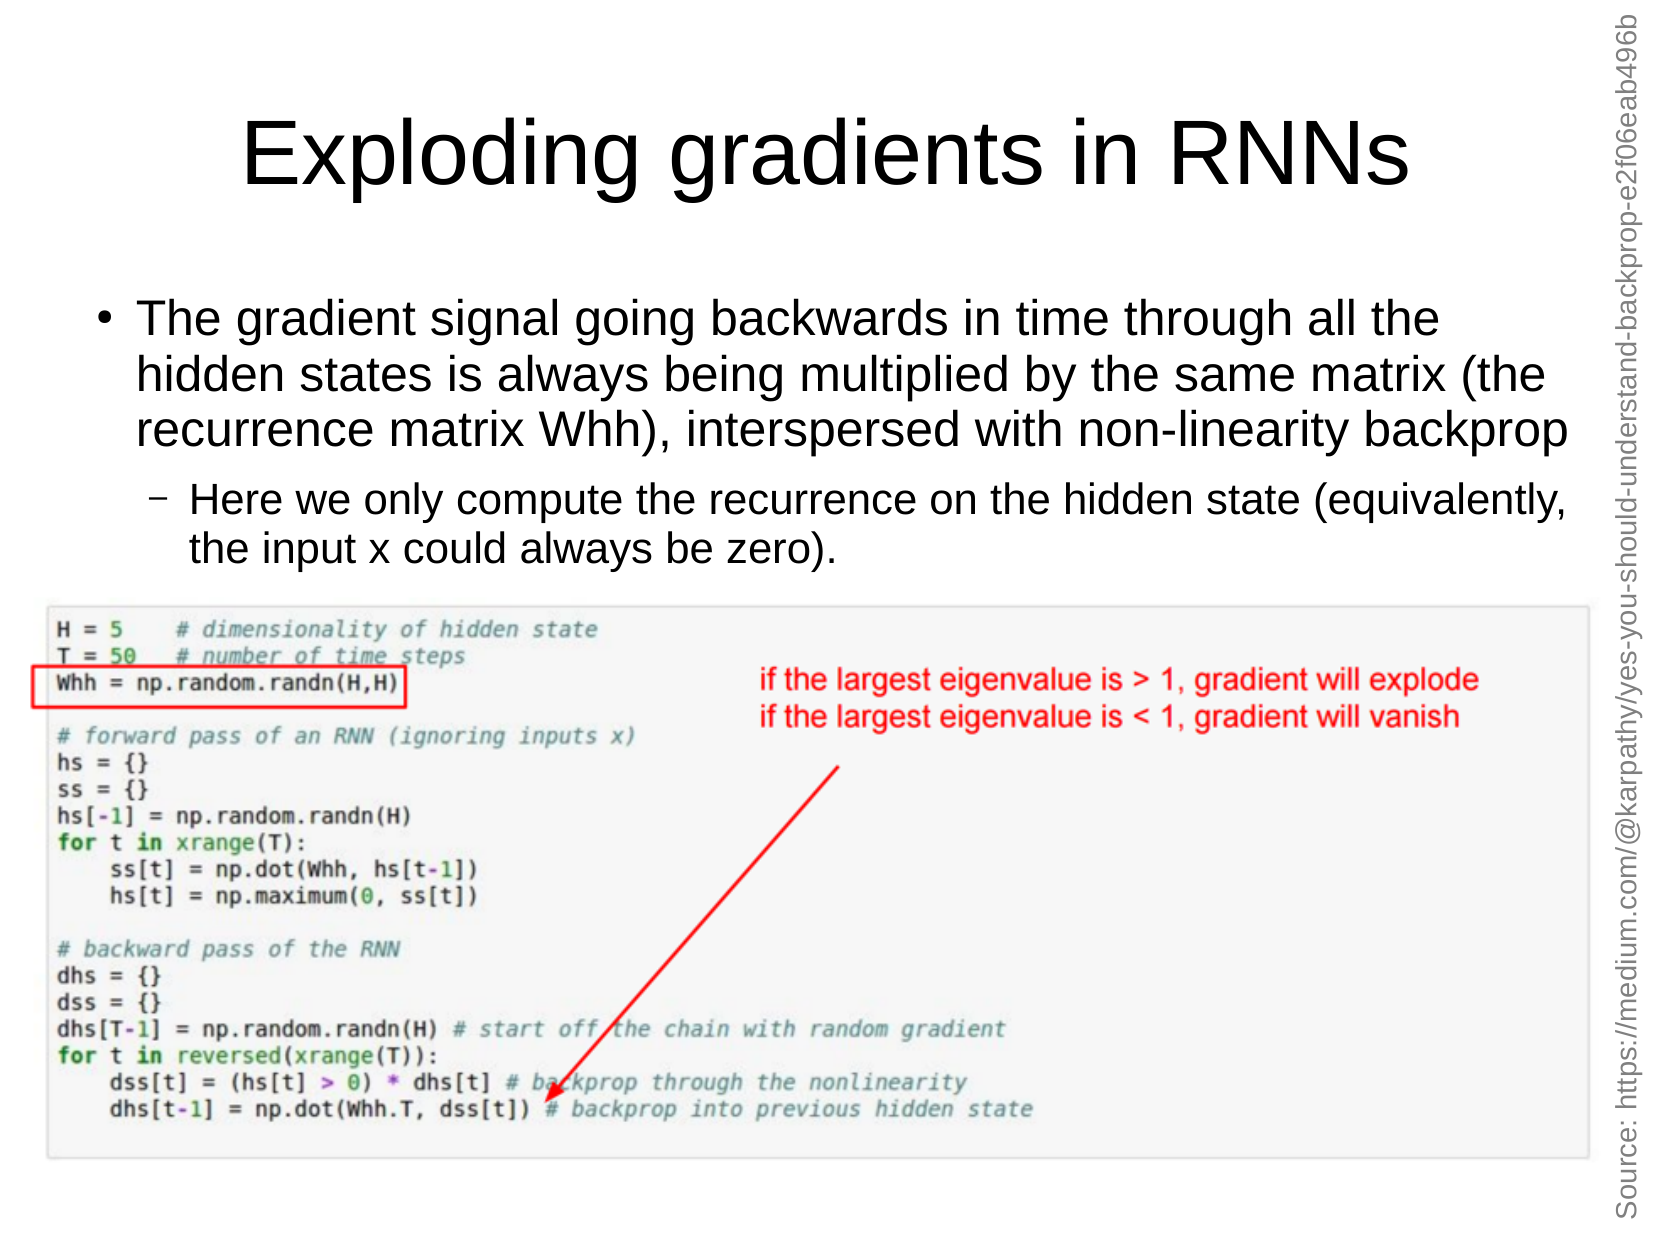

# Exploding gradients in RNNs
The gradient signal going backwards in time through all the hidden states is always being multiplied by the same matrix (the recurrence matrix Whh), interspersed with non-linearity backprop
Here we only compute the recurrence on the hidden state (equivalently, the input x could always be zero).
Source: https://medium.com/@karpathy/yes-you-should-understand-backprop-e2f06eab496b
41